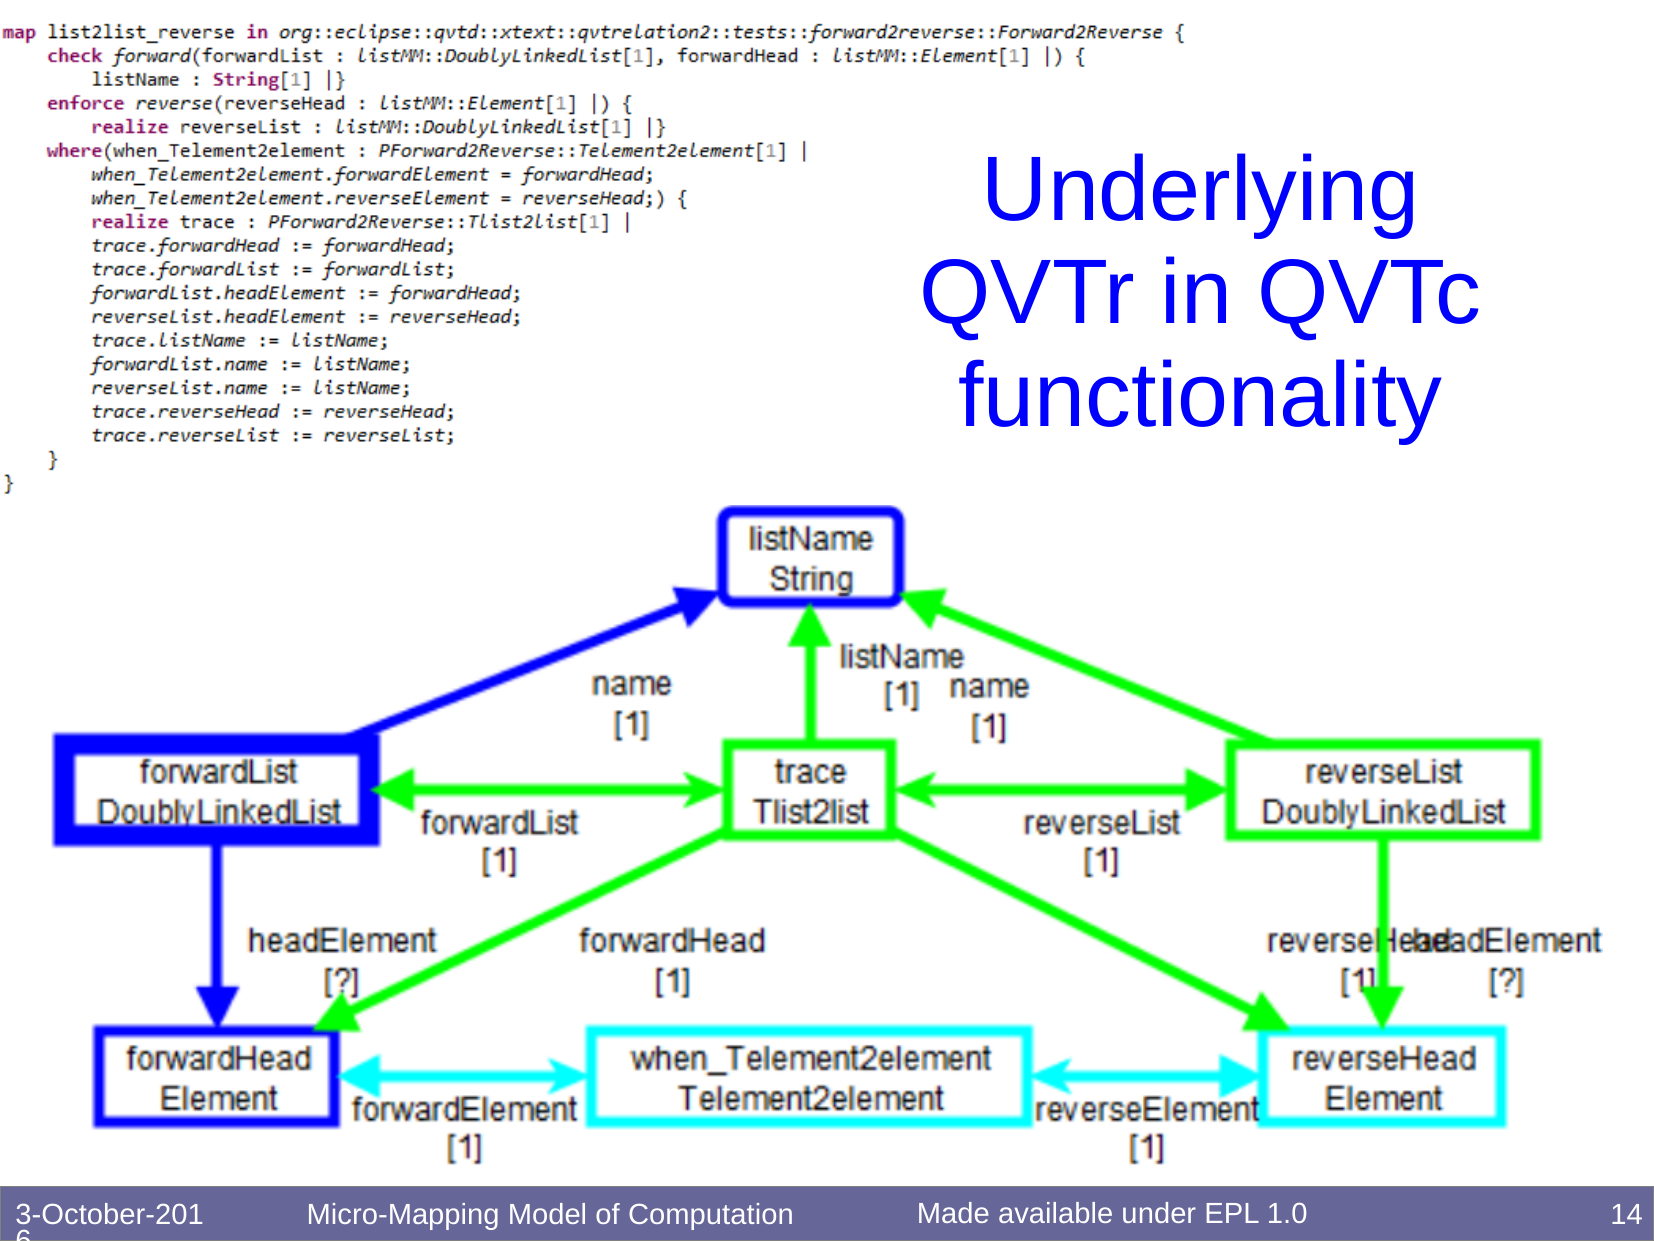

# Underlying QVTr in QVTc functionality
3-October-2016
Micro-Mapping Model of Computation
14